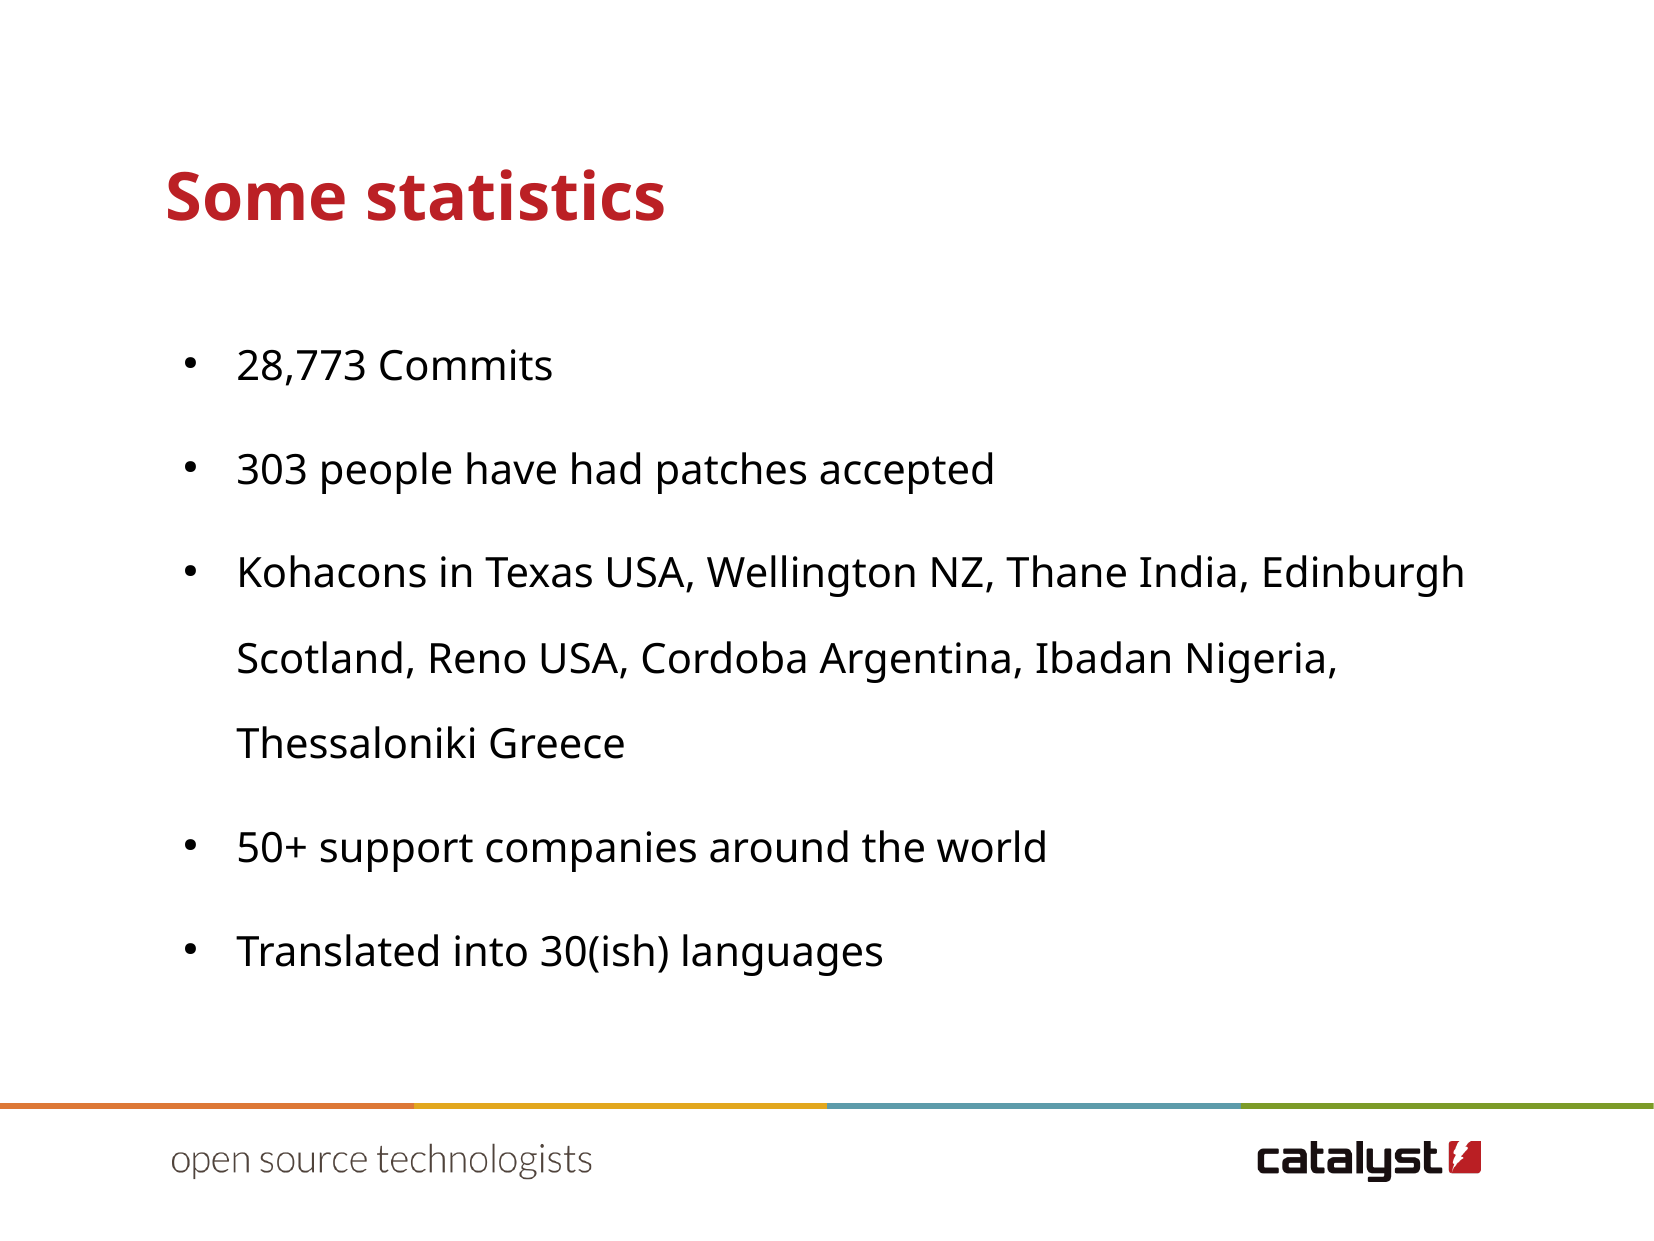

# Some statistics
28,773 Commits
303 people have had patches accepted
Kohacons in Texas USA, Wellington NZ, Thane India, Edinburgh Scotland, Reno USA, Cordoba Argentina, Ibadan Nigeria, Thessaloniki Greece
50+ support companies around the world
Translated into 30(ish) languages